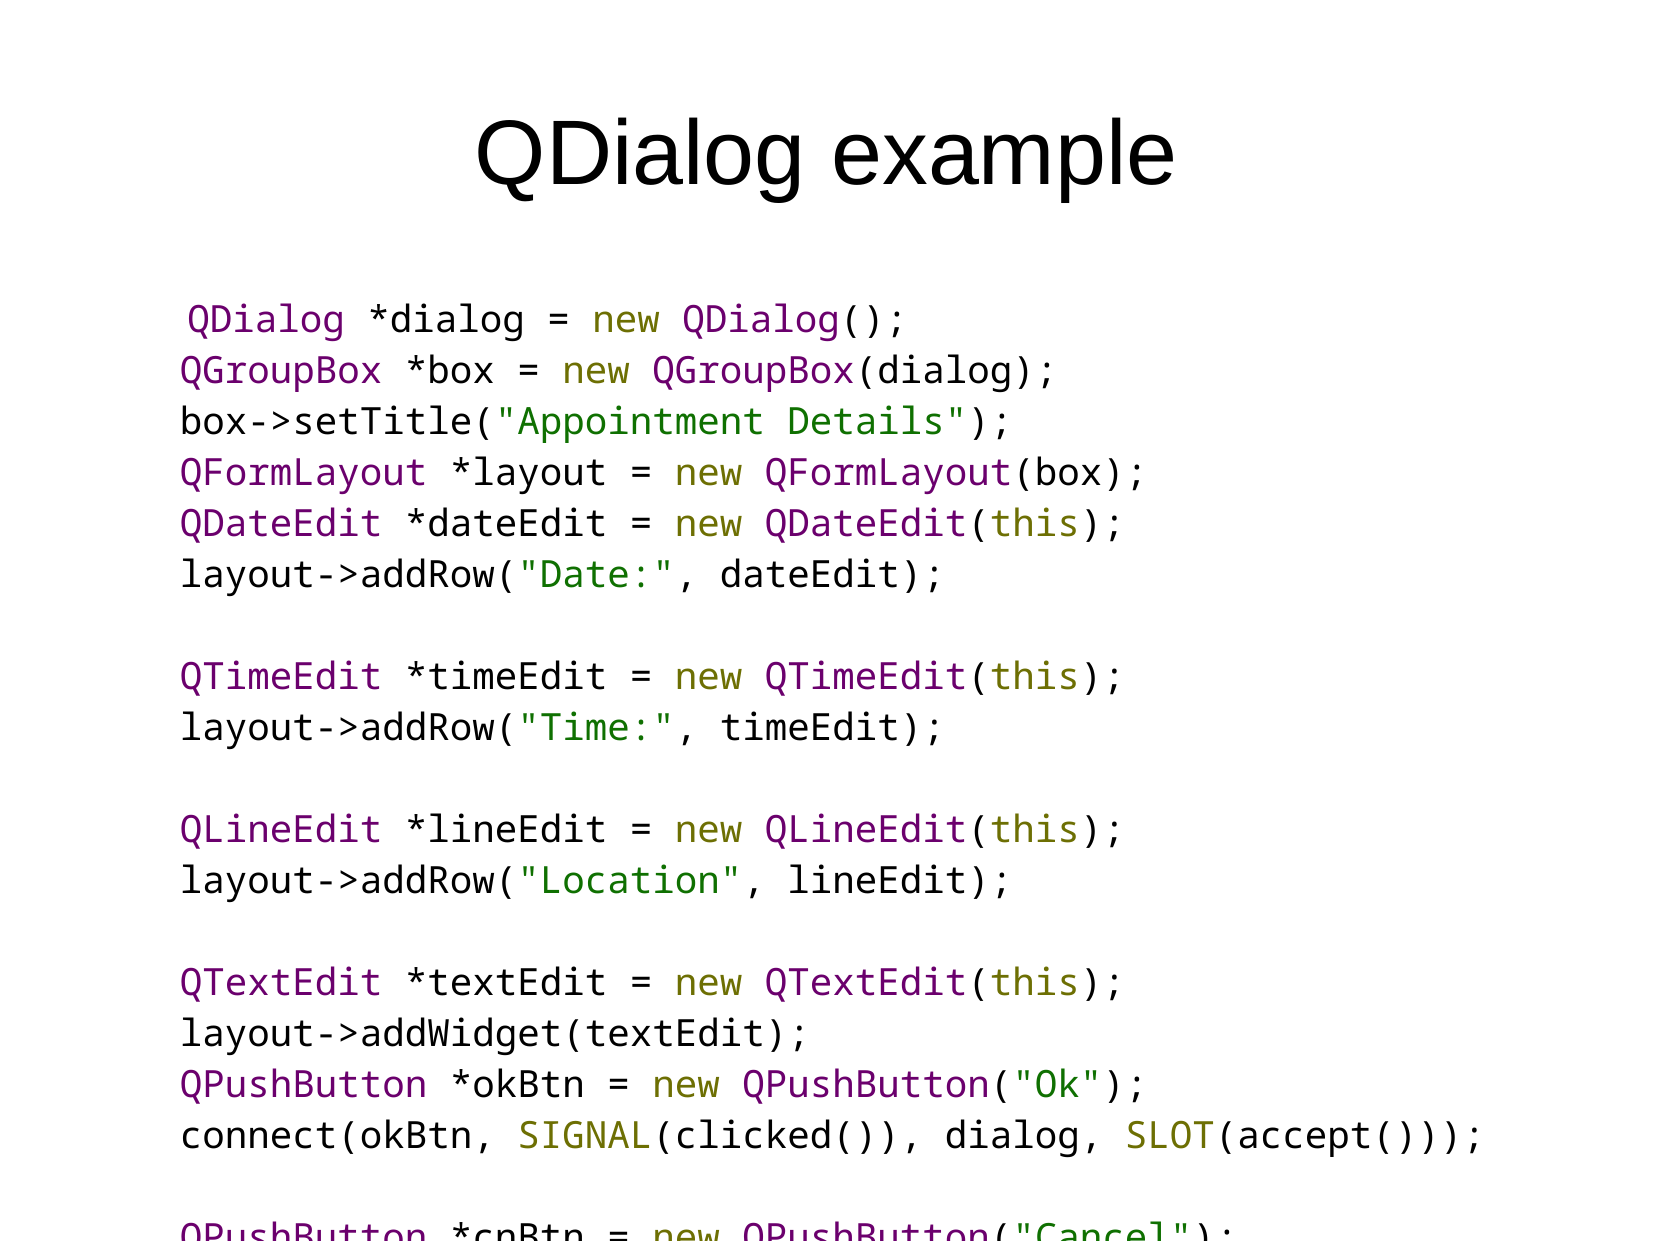

# QDialog example
	 QDialog *dialog = new QDialog();
 QGroupBox *box = new QGroupBox(dialog);
 box->setTitle("Appointment Details");
 QFormLayout *layout = new QFormLayout(box);
 QDateEdit *dateEdit = new QDateEdit(this);
 layout->addRow("Date:", dateEdit);
 QTimeEdit *timeEdit = new QTimeEdit(this);
 layout->addRow("Time:", timeEdit);
 QLineEdit *lineEdit = new QLineEdit(this);
 layout->addRow("Location", lineEdit);
 QTextEdit *textEdit = new QTextEdit(this);
 layout->addWidget(textEdit);
 QPushButton *okBtn = new QPushButton("Ok");
 connect(okBtn, SIGNAL(clicked()), dialog, SLOT(accept()));
 QPushButton *cnBtn = new QPushButton("Cancel");
 connect(cnBtn, SIGNAL(clicked()), dialog, SLOT(reject()));
 layout->addRow(okBtn, cnBtn);
 dialog->exec();